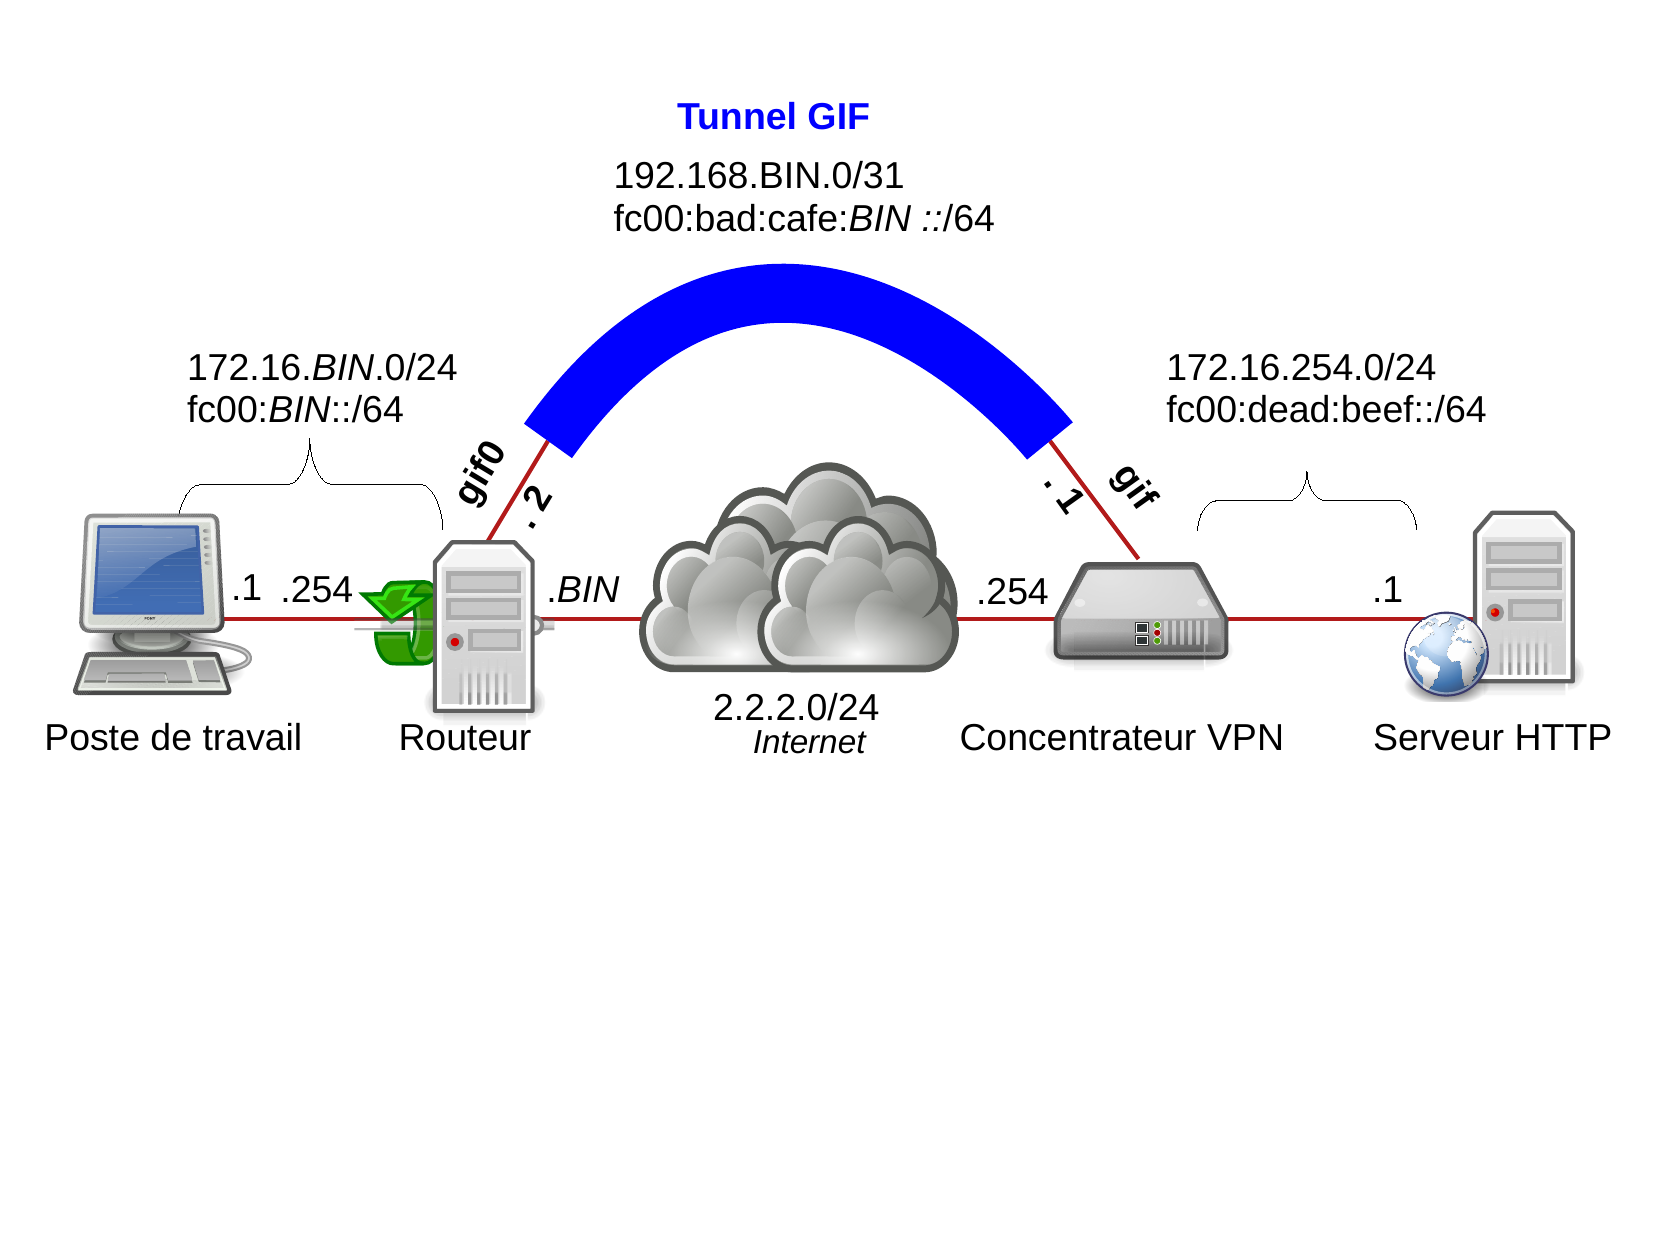

Tunnel GIF
192.168.BIN.0/31
fc00:bad:cafe:BIN ::/64
172.16.BIN.0/24
fc00:BIN::/64
172.16.254.0/24
fc00:dead:beef::/64
gif0
gif
. 1
. 2
.1
.1
.254
.BIN
.254
2.2.2.0/24
Poste de travail
Routeur
Concentrateur VPN
Serveur HTTP
Internet